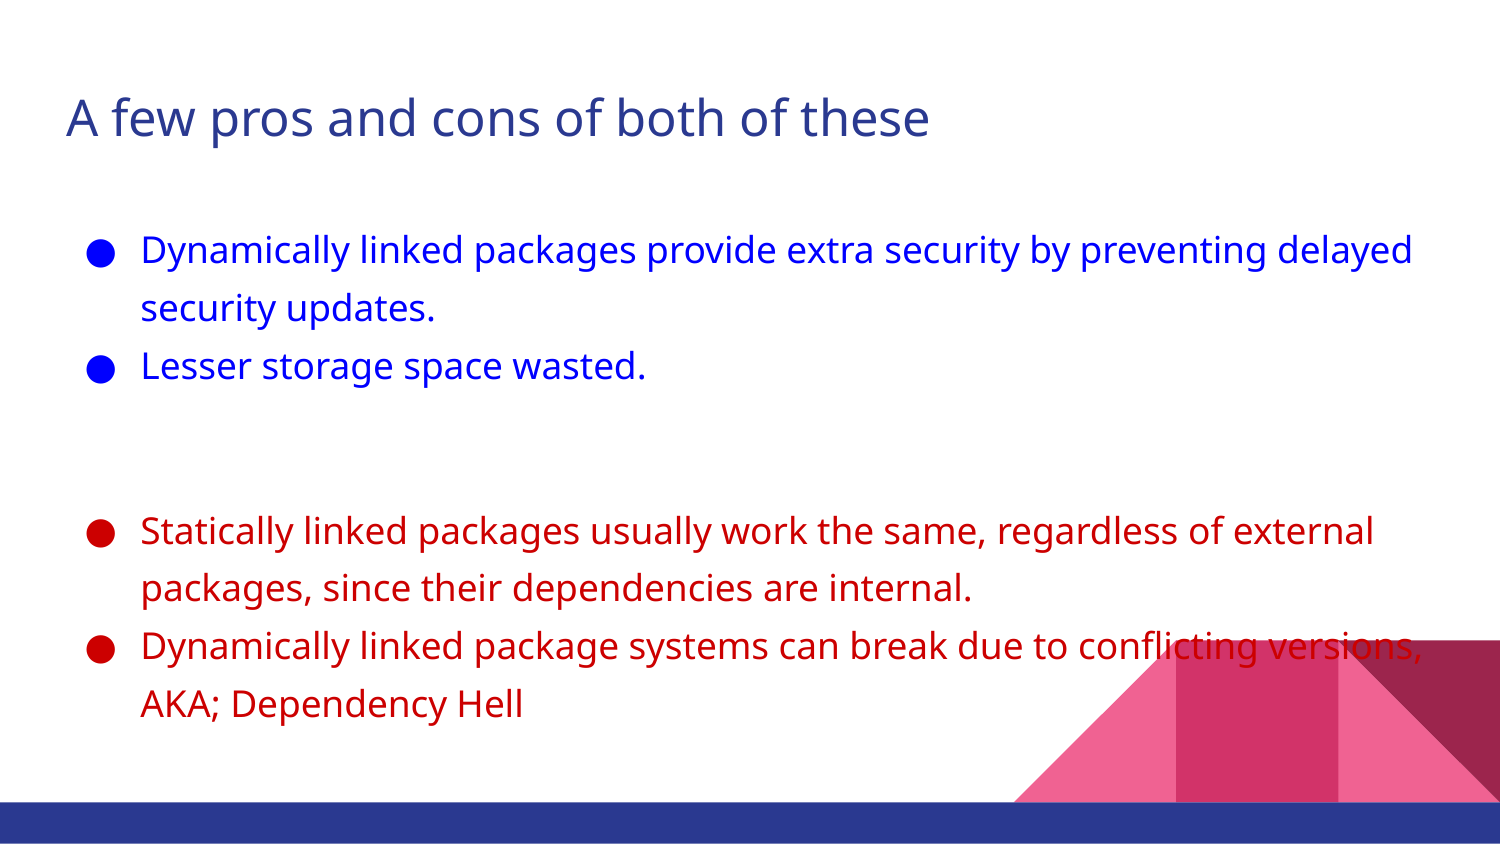

# A few pros and cons of both of these
Dynamically linked packages provide extra security by preventing delayed security updates.
Lesser storage space wasted.
Statically linked packages usually work the same, regardless of external packages, since their dependencies are internal.
Dynamically linked package systems can break due to conflicting versions, AKA; Dependency Hell